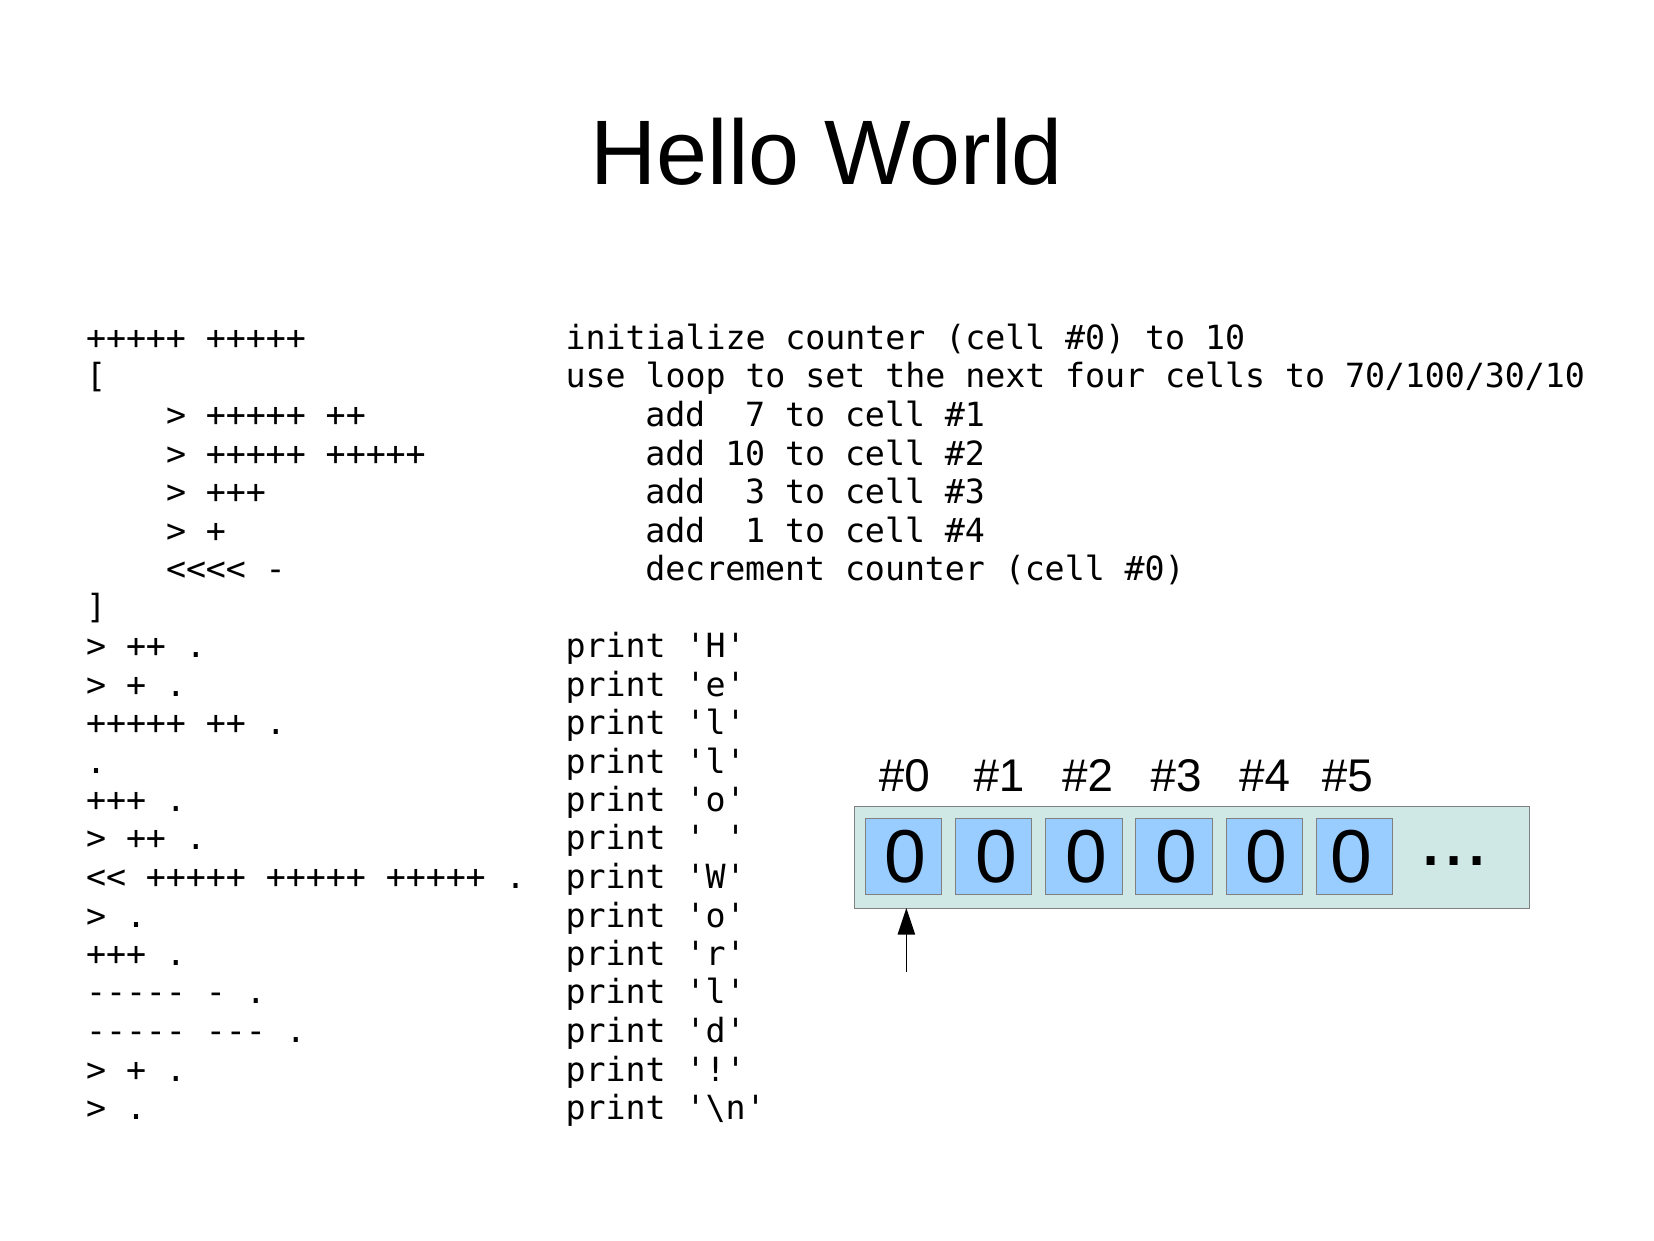

# Hello World
+++++ +++++ initialize counter (cell #0) to 10
[ use loop to set the next four cells to 70/100/30/10
 > +++++ ++ add 7 to cell #1
 > +++++ +++++ add 10 to cell #2
 > +++ add 3 to cell #3
 > + add 1 to cell #4
 <<<< - decrement counter (cell #0)
]
> ++ . print 'H'
> + . print 'e'
+++++ ++ . print 'l'
. print 'l'
+++ . print 'o'
> ++ . print ' '
<< +++++ +++++ +++++ . print 'W'
> . print 'o'
+++ . print 'r'
----- - . print 'l'
----- --- . print 'd'
> + . print '!'
> . print '\n'
#0
#1
#2
#3
#4
#5
...
0
0
0
0
0
0